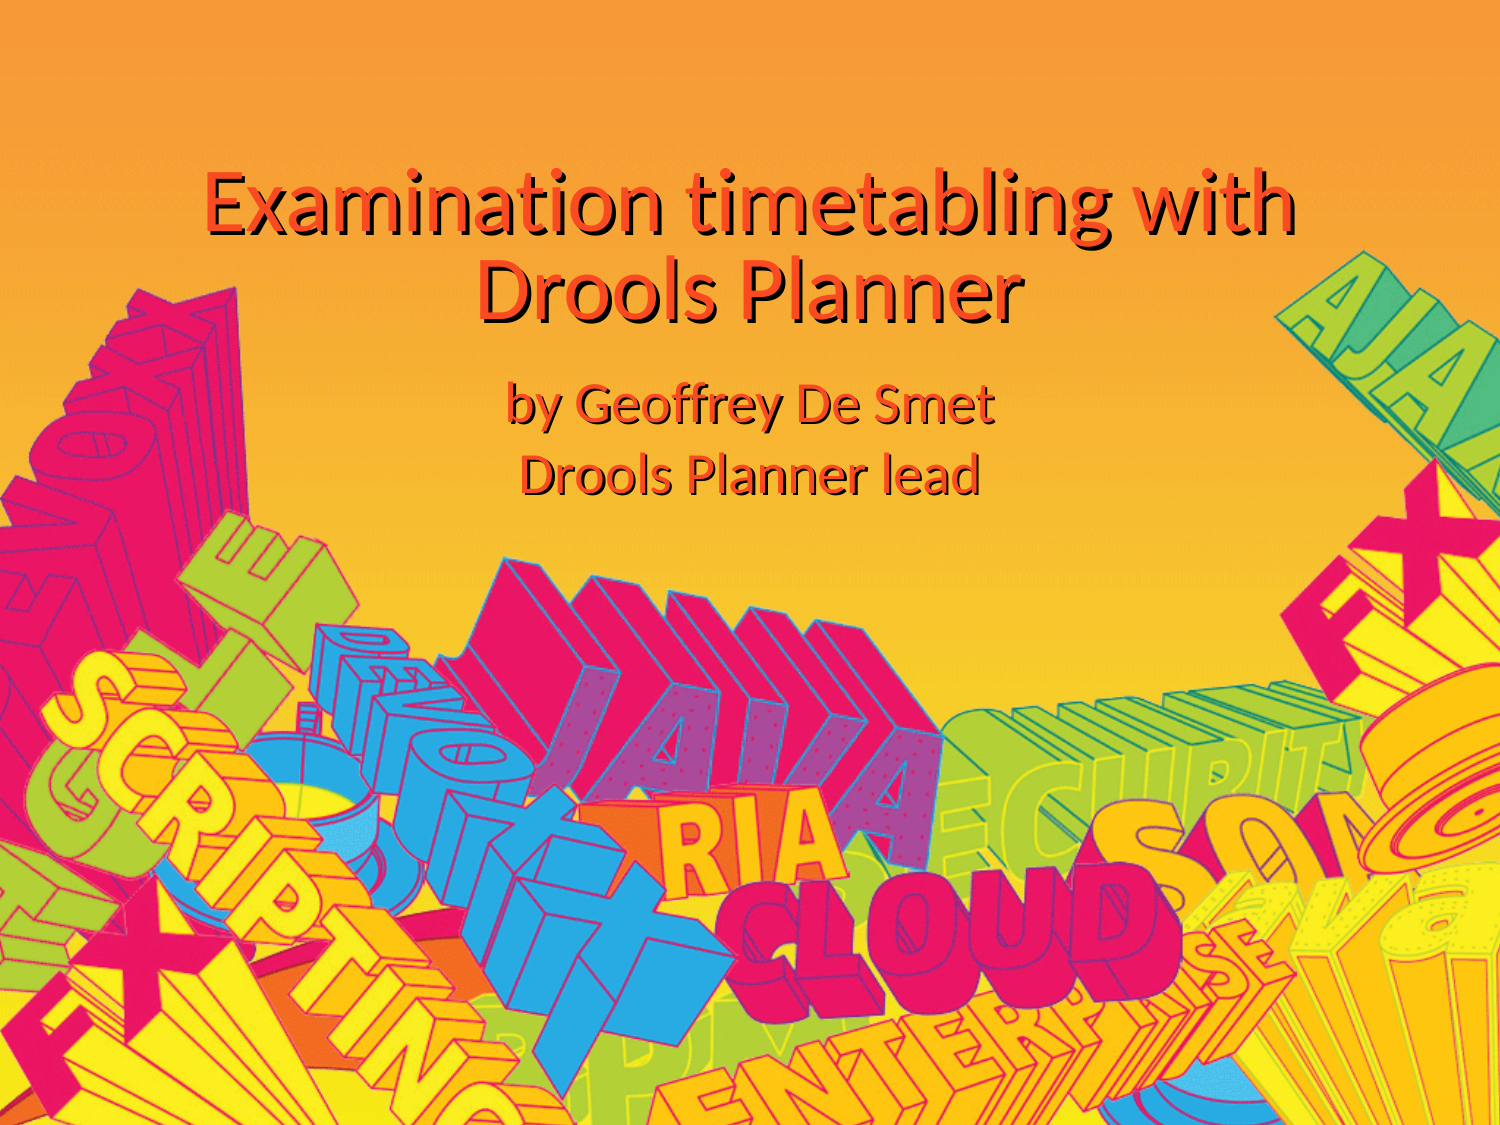

# Examination timetabling with Drools Planner
by Geoffrey De Smet
Drools Planner lead